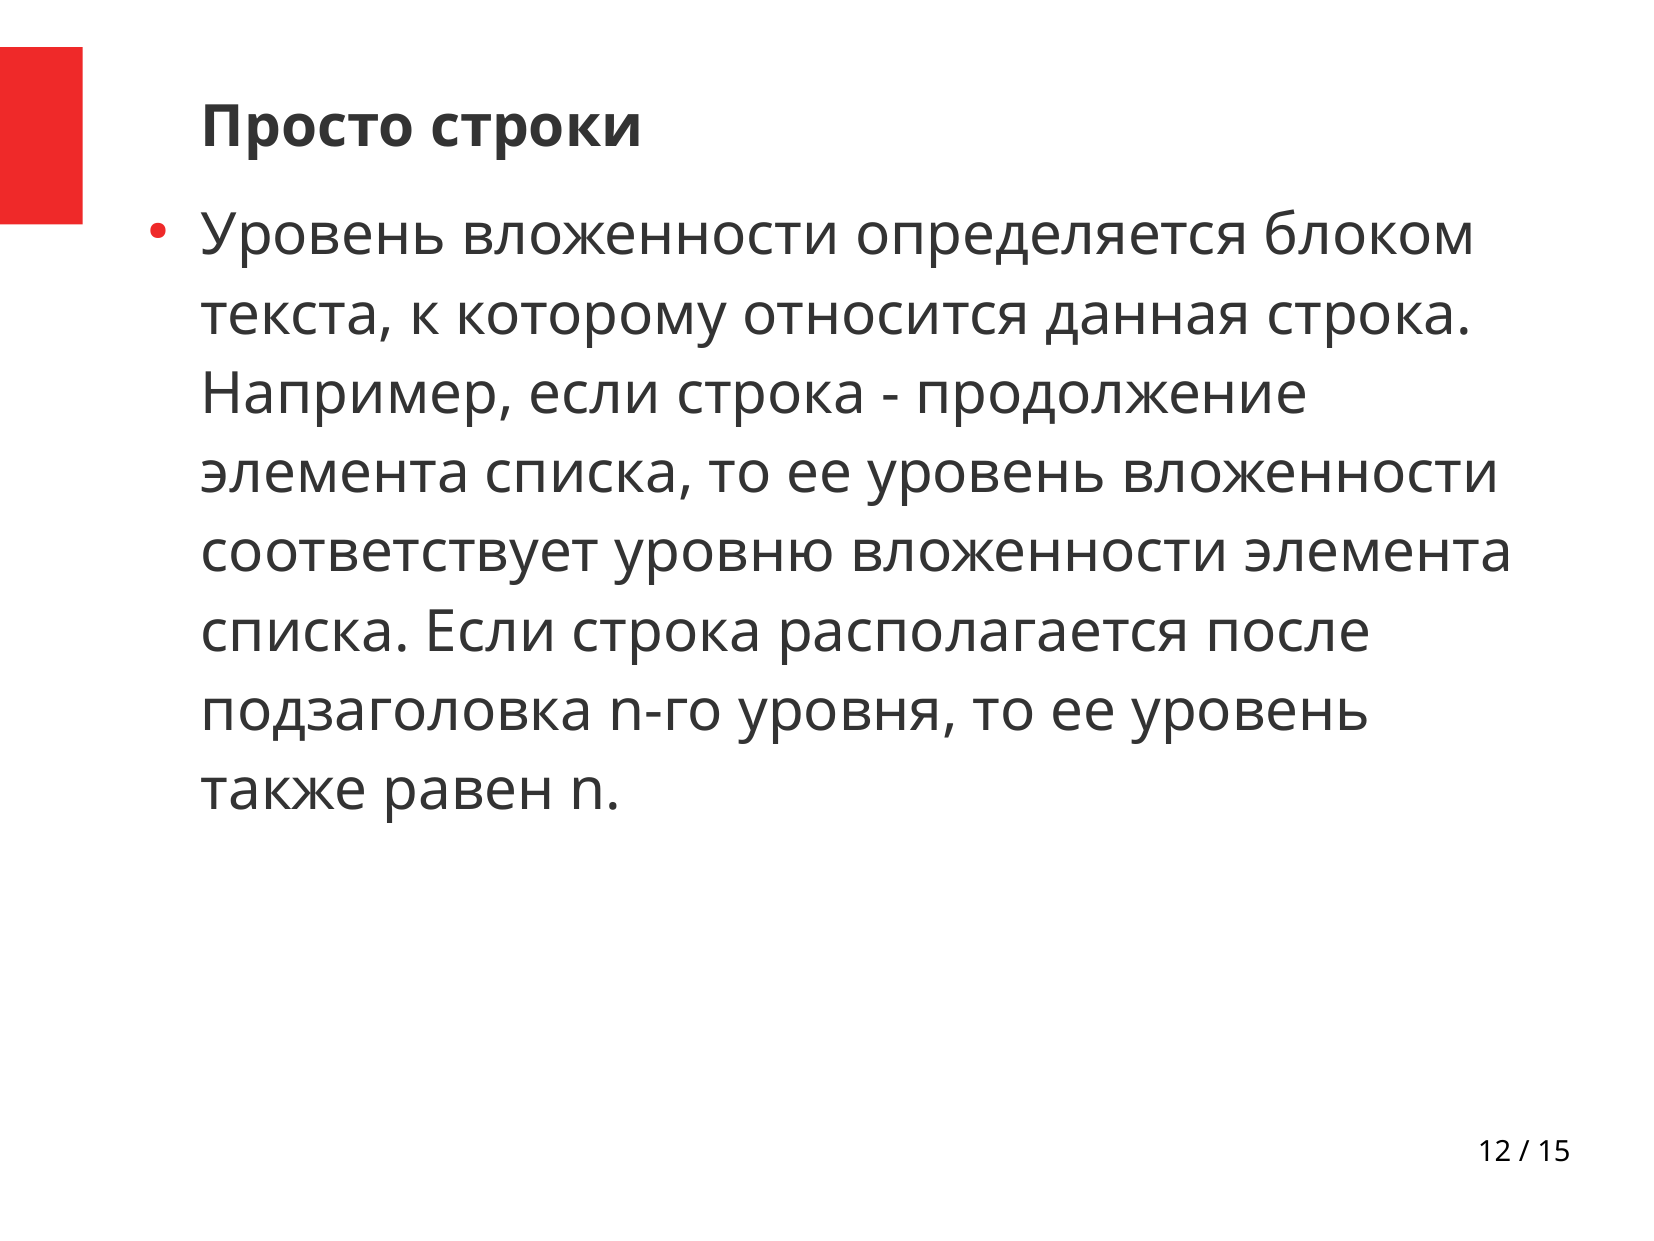

# Просто строки
Уровень вложенности определяется блоком текста, к которому относится данная строка. Например, если строка - продолжение элемента списка, то ее уровень вложенности соответствует уровню вложенности элемента списка. Если строка располагается после подзаголовка n-го уровня, то ее уровень также равен n.
12